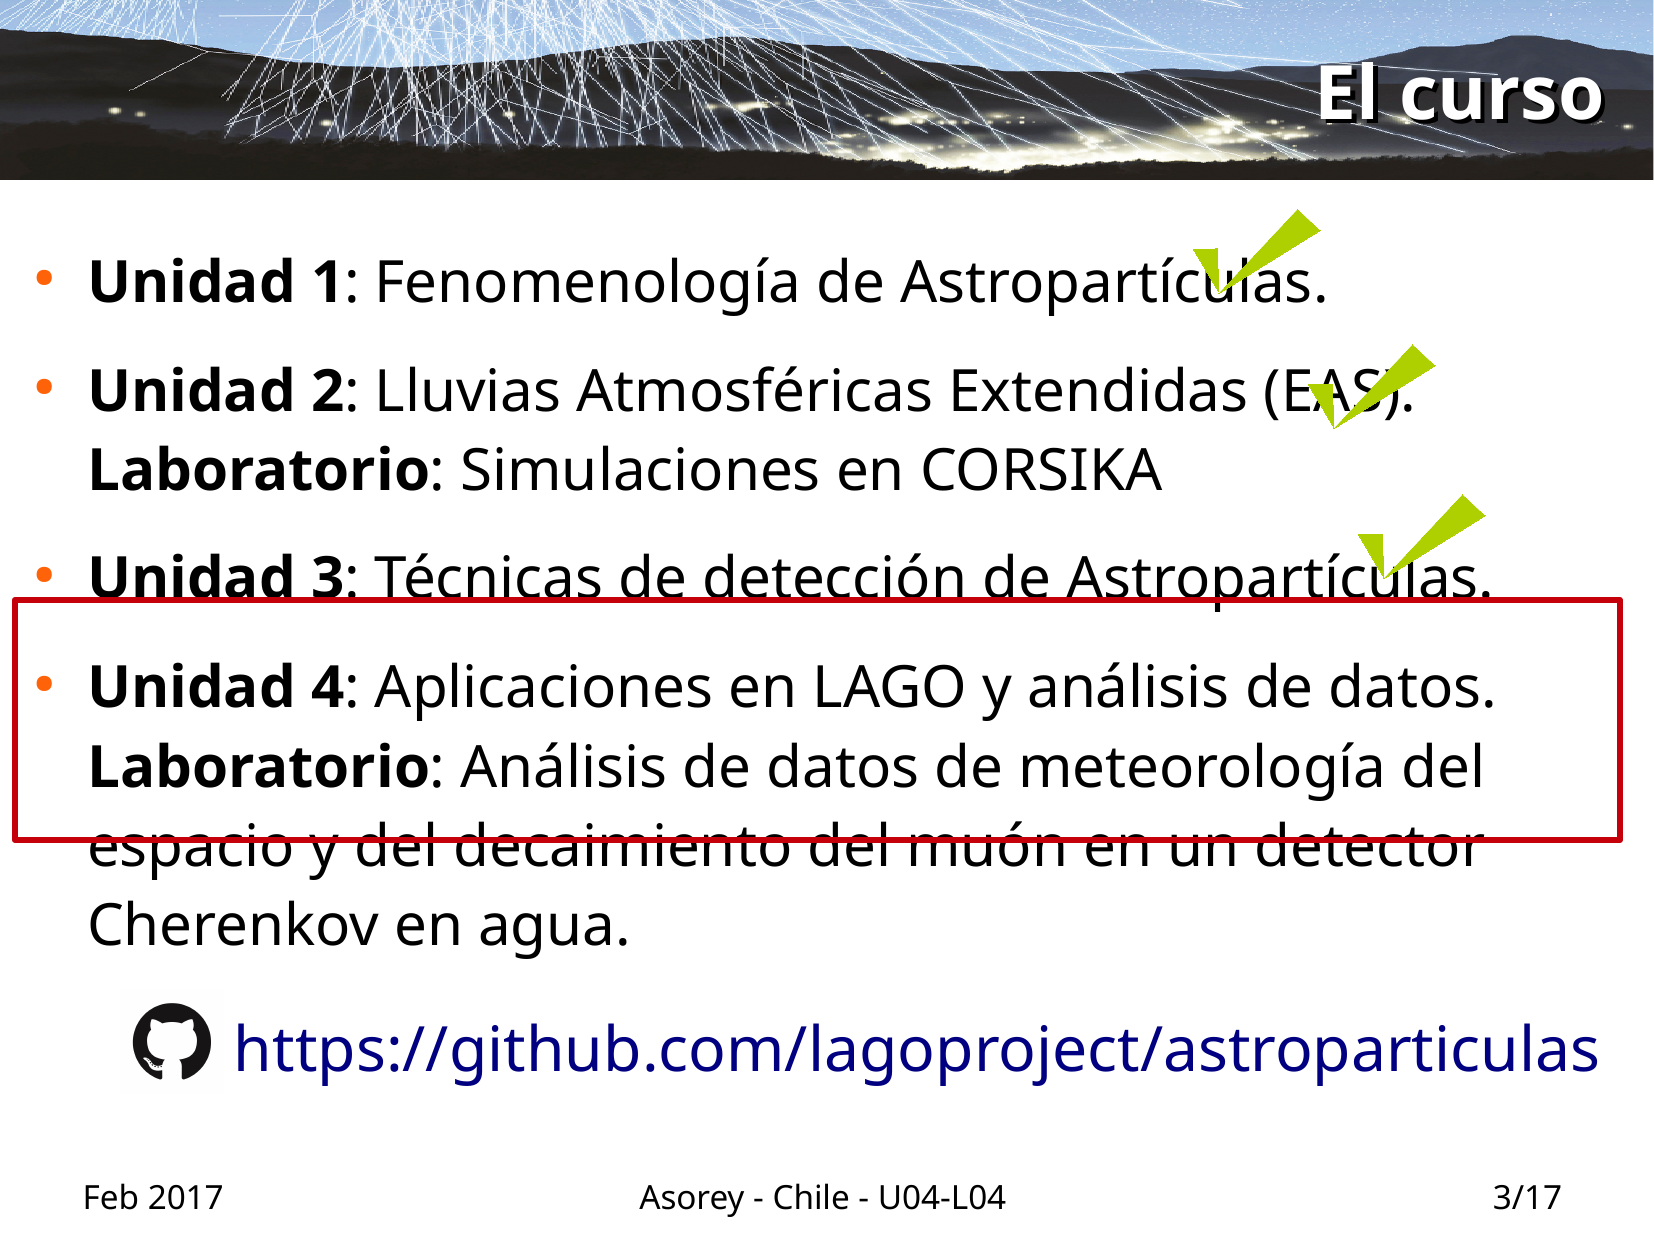

# El curso
Unidad 1: Fenomenología de Astropartículas.
Unidad 2: Lluvias Atmosféricas Extendidas (EAS).
Laboratorio: Simulaciones en CORSIKA
Unidad 3: Técnicas de detección de Astropartículas.
Unidad 4: Aplicaciones en LAGO y análisis de datos.
Laboratorio: Análisis de datos de meteorología del espacio y del decaimiento del muón en un detector Cherenkov en agua.
 https://github.com/lagoproject/astroparticulas
Feb 2017
Asorey - Chile - U04-L04
3